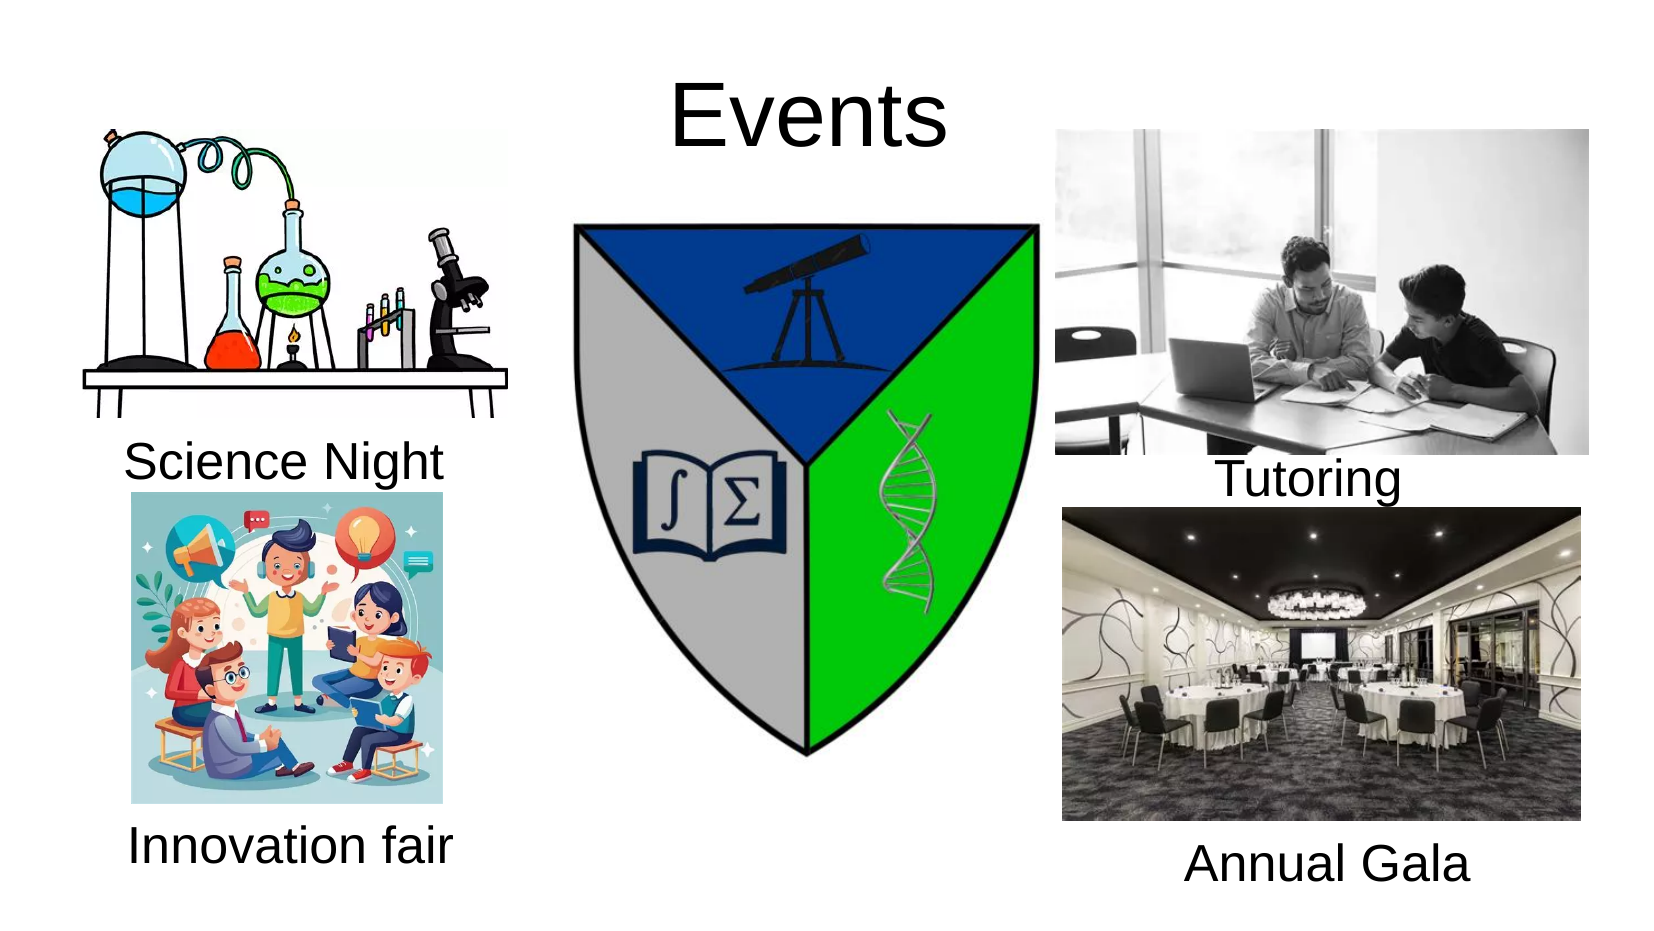

# Events
Science Night
Tutoring
Innovation fair
Annual Gala